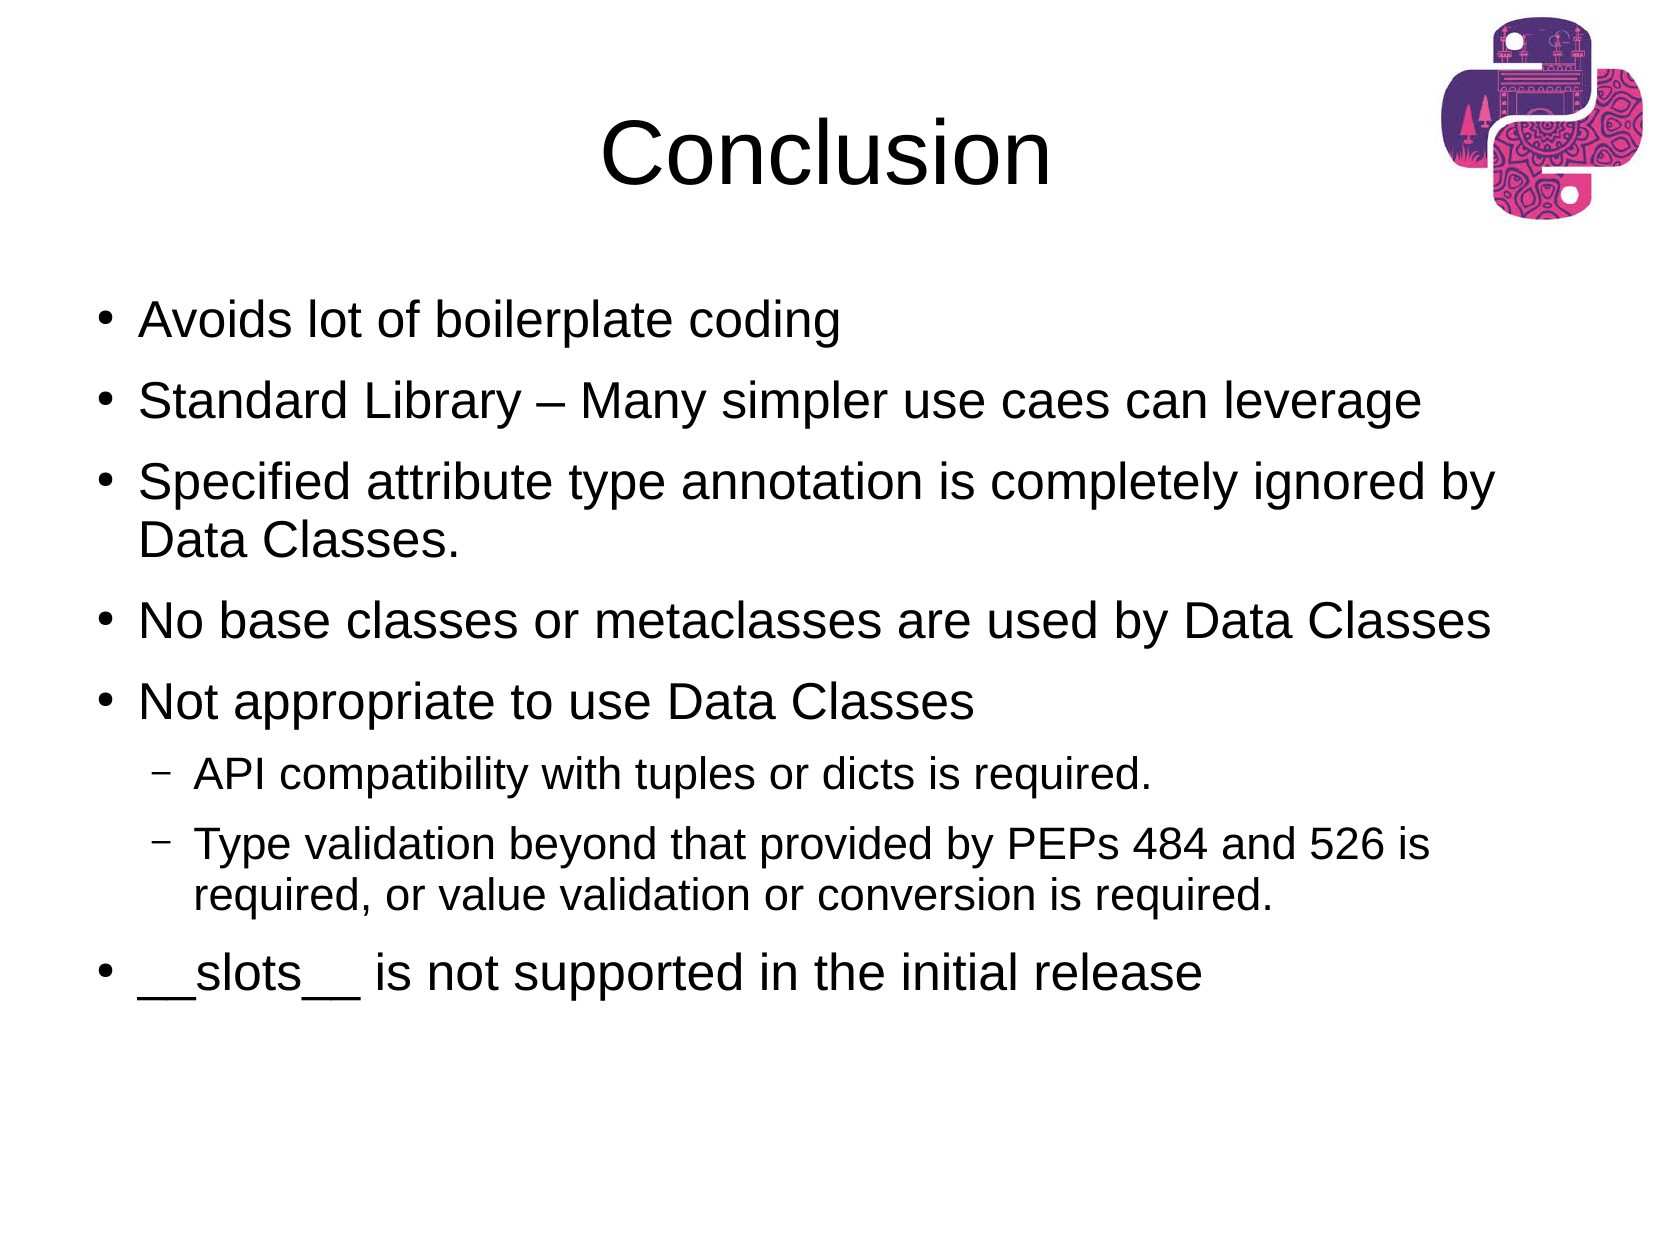

# Conclusion
Avoids lot of boilerplate coding
Standard Library – Many simpler use caes can leverage
Specified attribute type annotation is completely ignored by Data Classes.
No base classes or metaclasses are used by Data Classes
Not appropriate to use Data Classes
API compatibility with tuples or dicts is required.
Type validation beyond that provided by PEPs 484 and 526 is required, or value validation or conversion is required.
__slots__ is not supported in the initial release